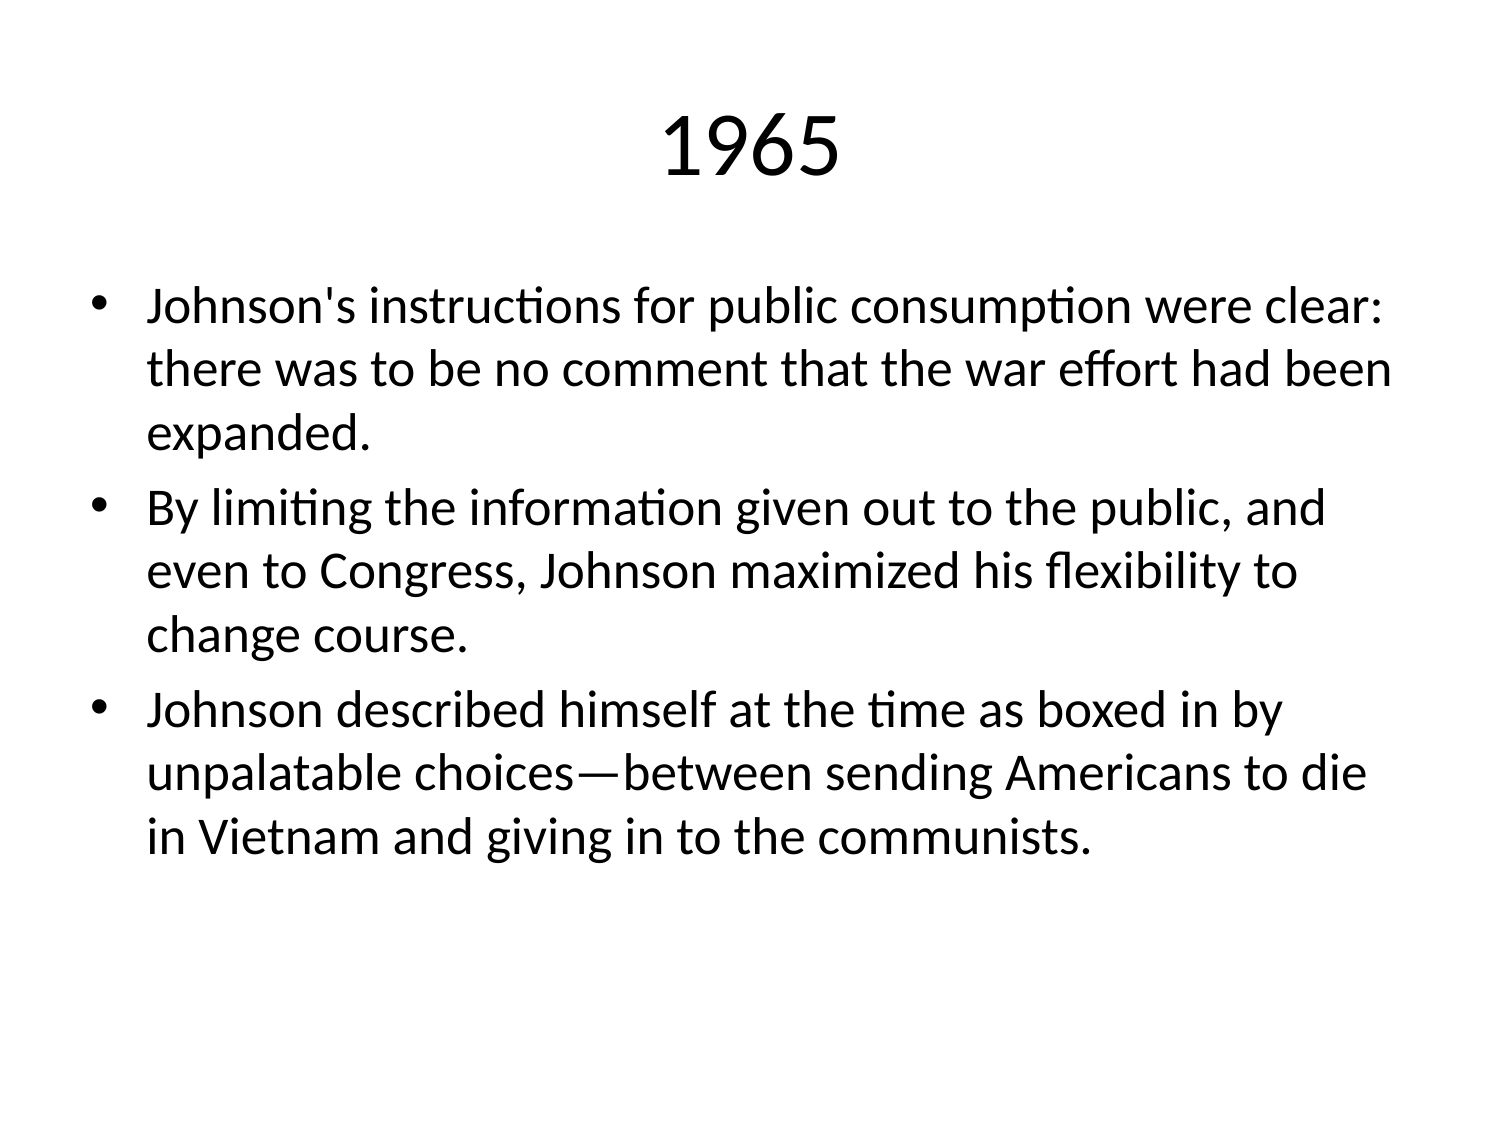

# 1965
Johnson's instructions for public consumption were clear: there was to be no comment that the war effort had been expanded.
By limiting the information given out to the public, and even to Congress, Johnson maximized his flexibility to change course.
Johnson described himself at the time as boxed in by unpalatable choices—between sending Americans to die in Vietnam and giving in to the communists.